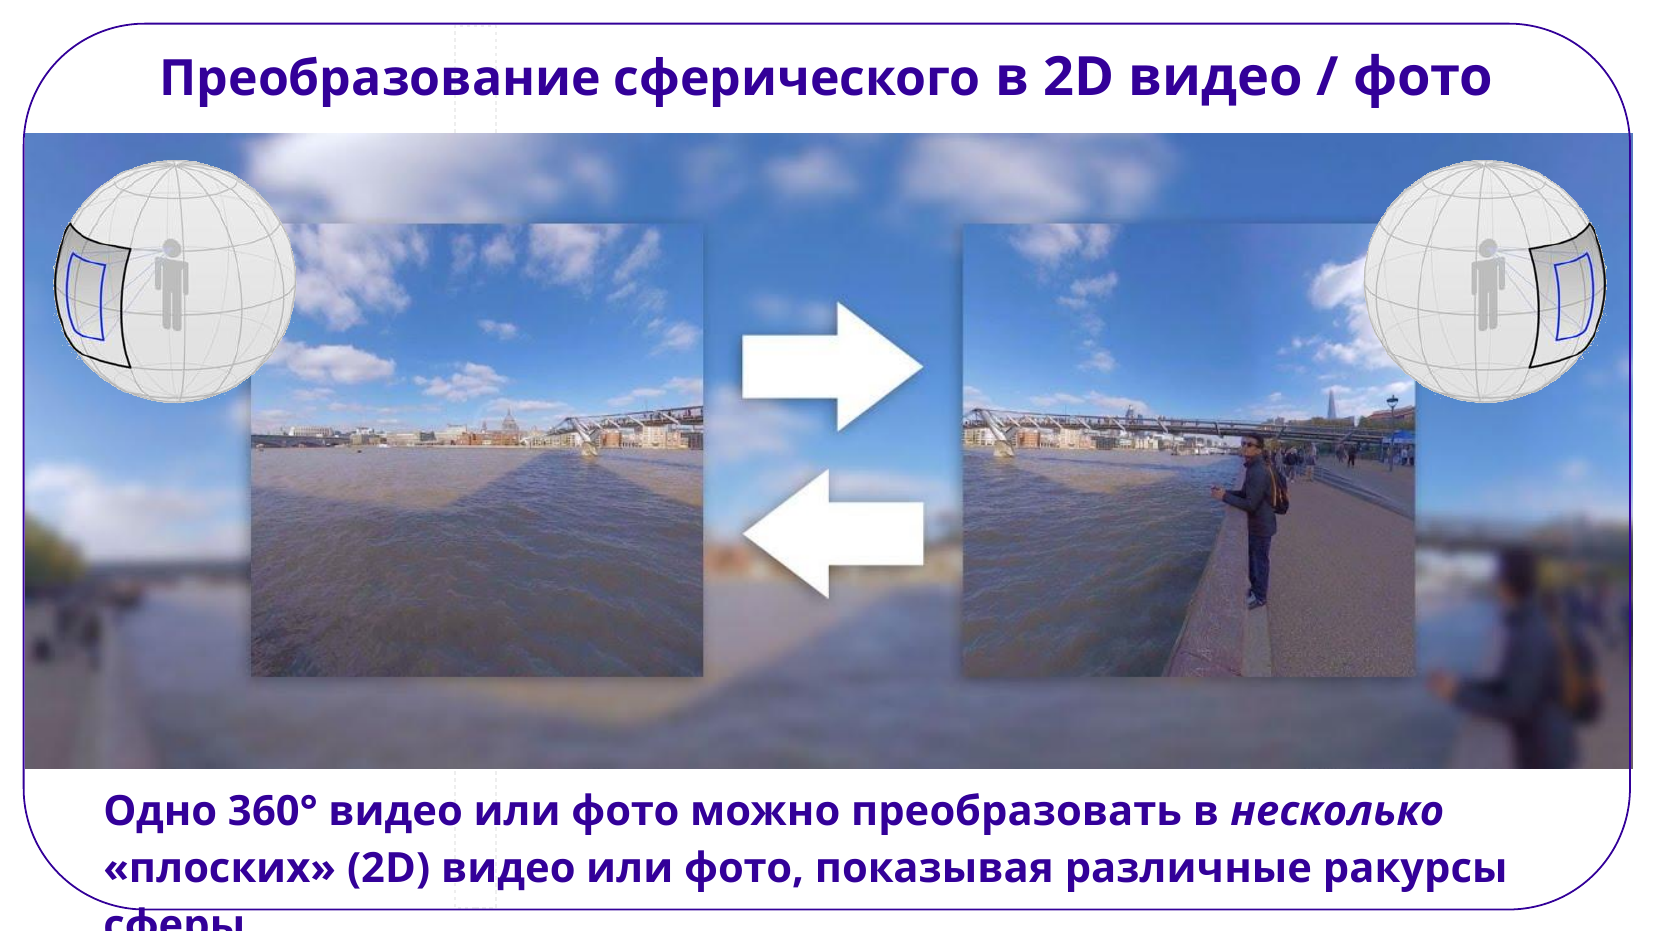

Преобразование сферического в 2D видео / фото
Одно 360° видео или фото можно преобразовать в несколько «плоских» (2D) видео или фото, показывая различные ракурсы сферы.